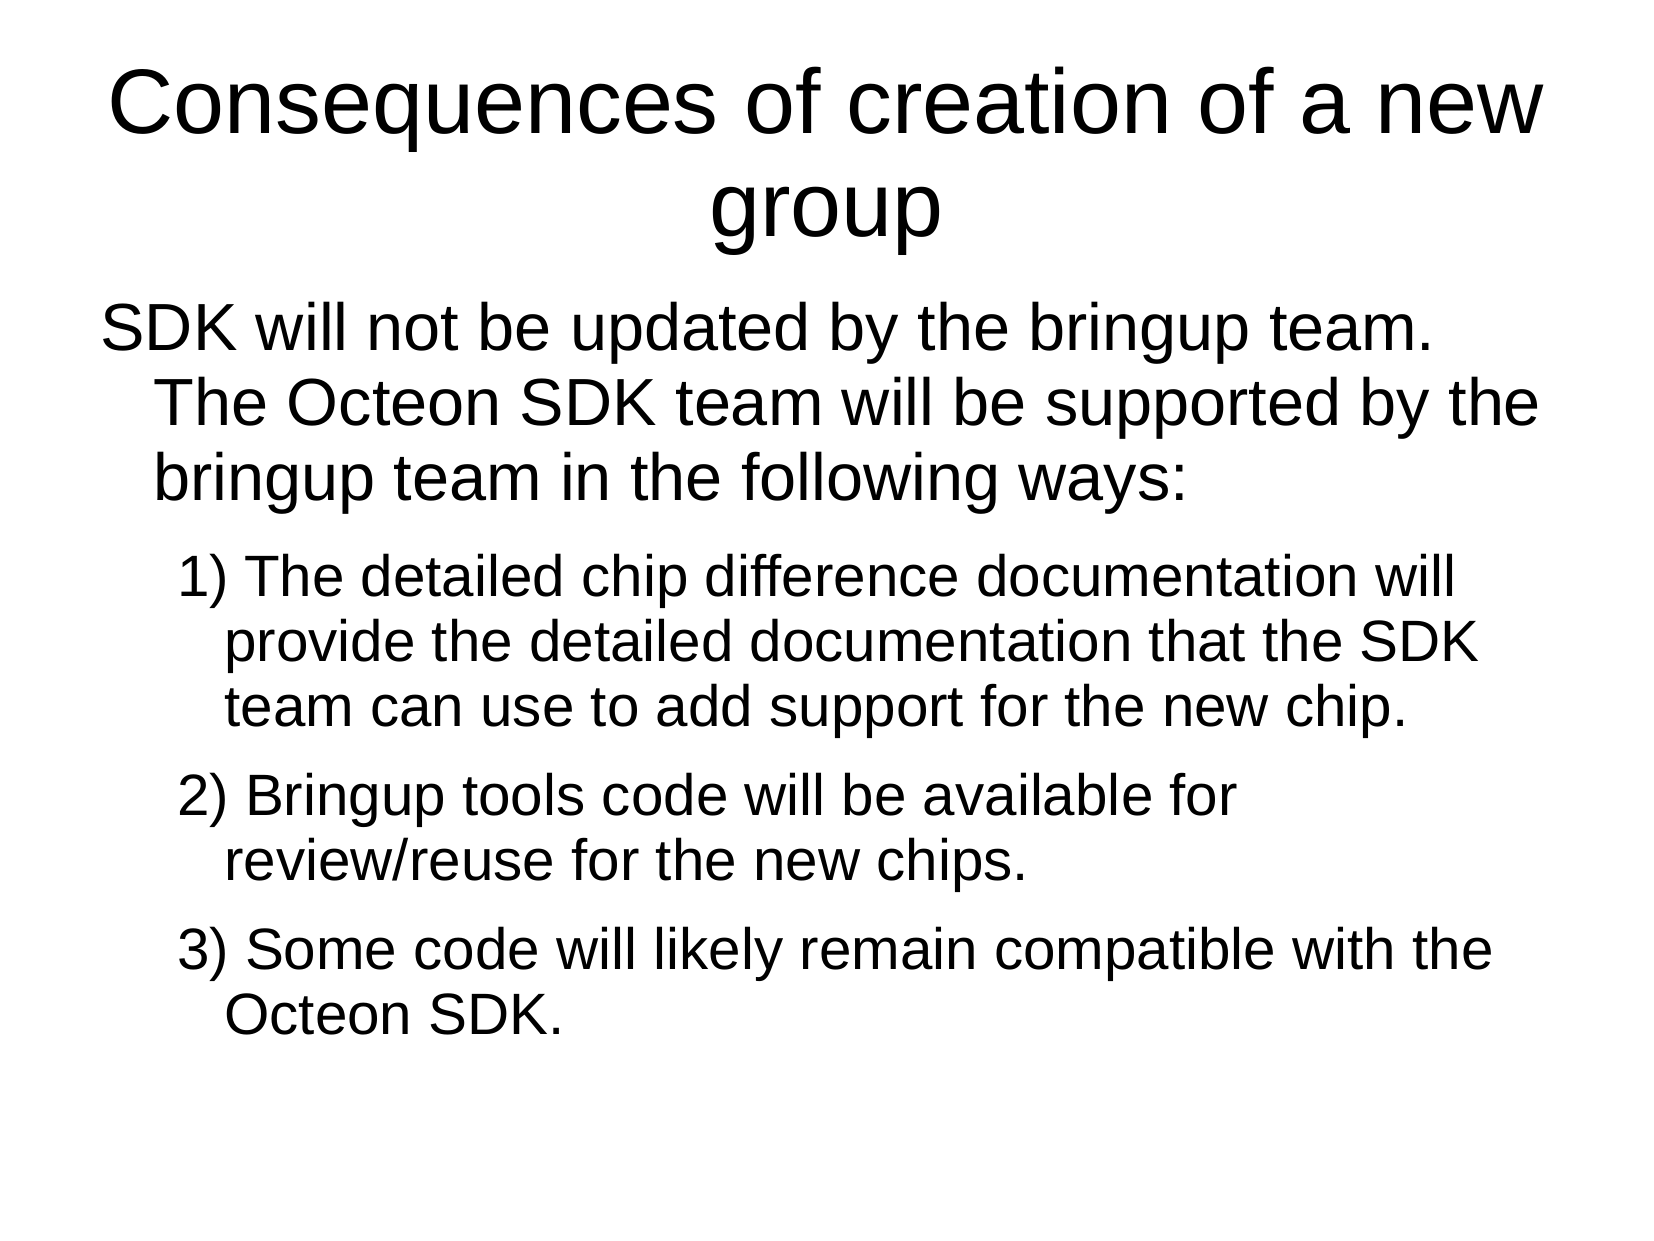

# Consequences of creation of a new group
SDK will not be updated by the bringup team. The Octeon SDK team will be supported by the bringup team in the following ways:
1) The detailed chip difference documentation will provide the detailed documentation that the SDK team can use to add support for the new chip.
2) Bringup tools code will be available for review/reuse for the new chips.
3) Some code will likely remain compatible with the Octeon SDK.